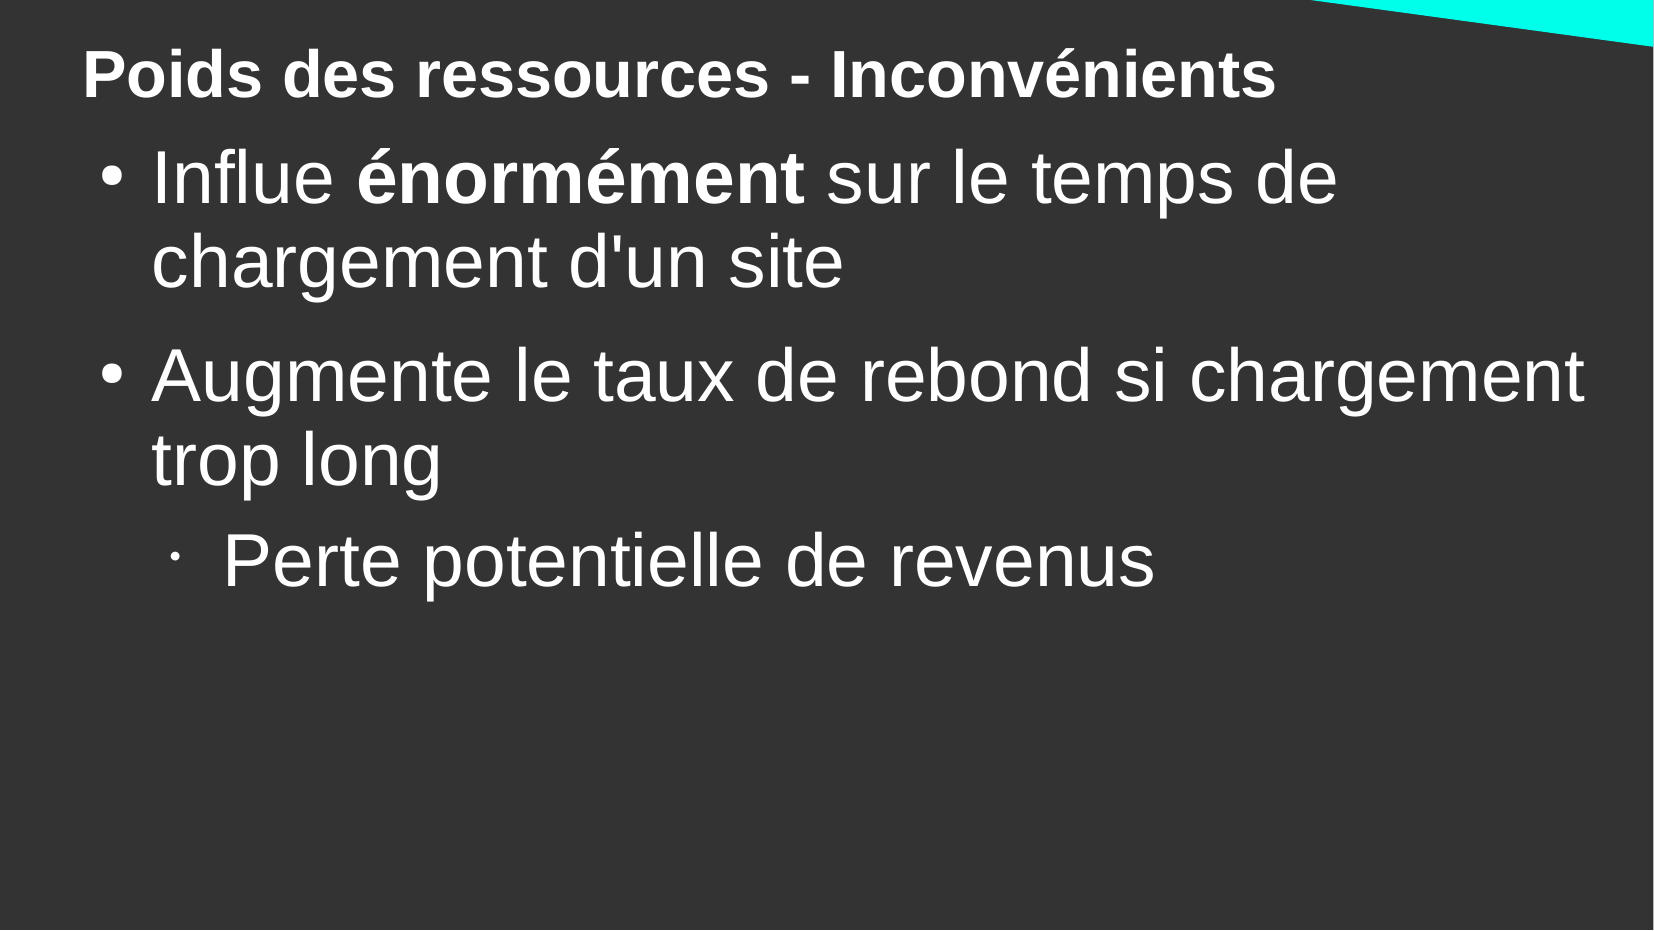

# Poids des ressources - Inconvénients
Influe énormément sur le temps de chargement d'un site
Augmente le taux de rebond si chargement trop long
Perte potentielle de revenus